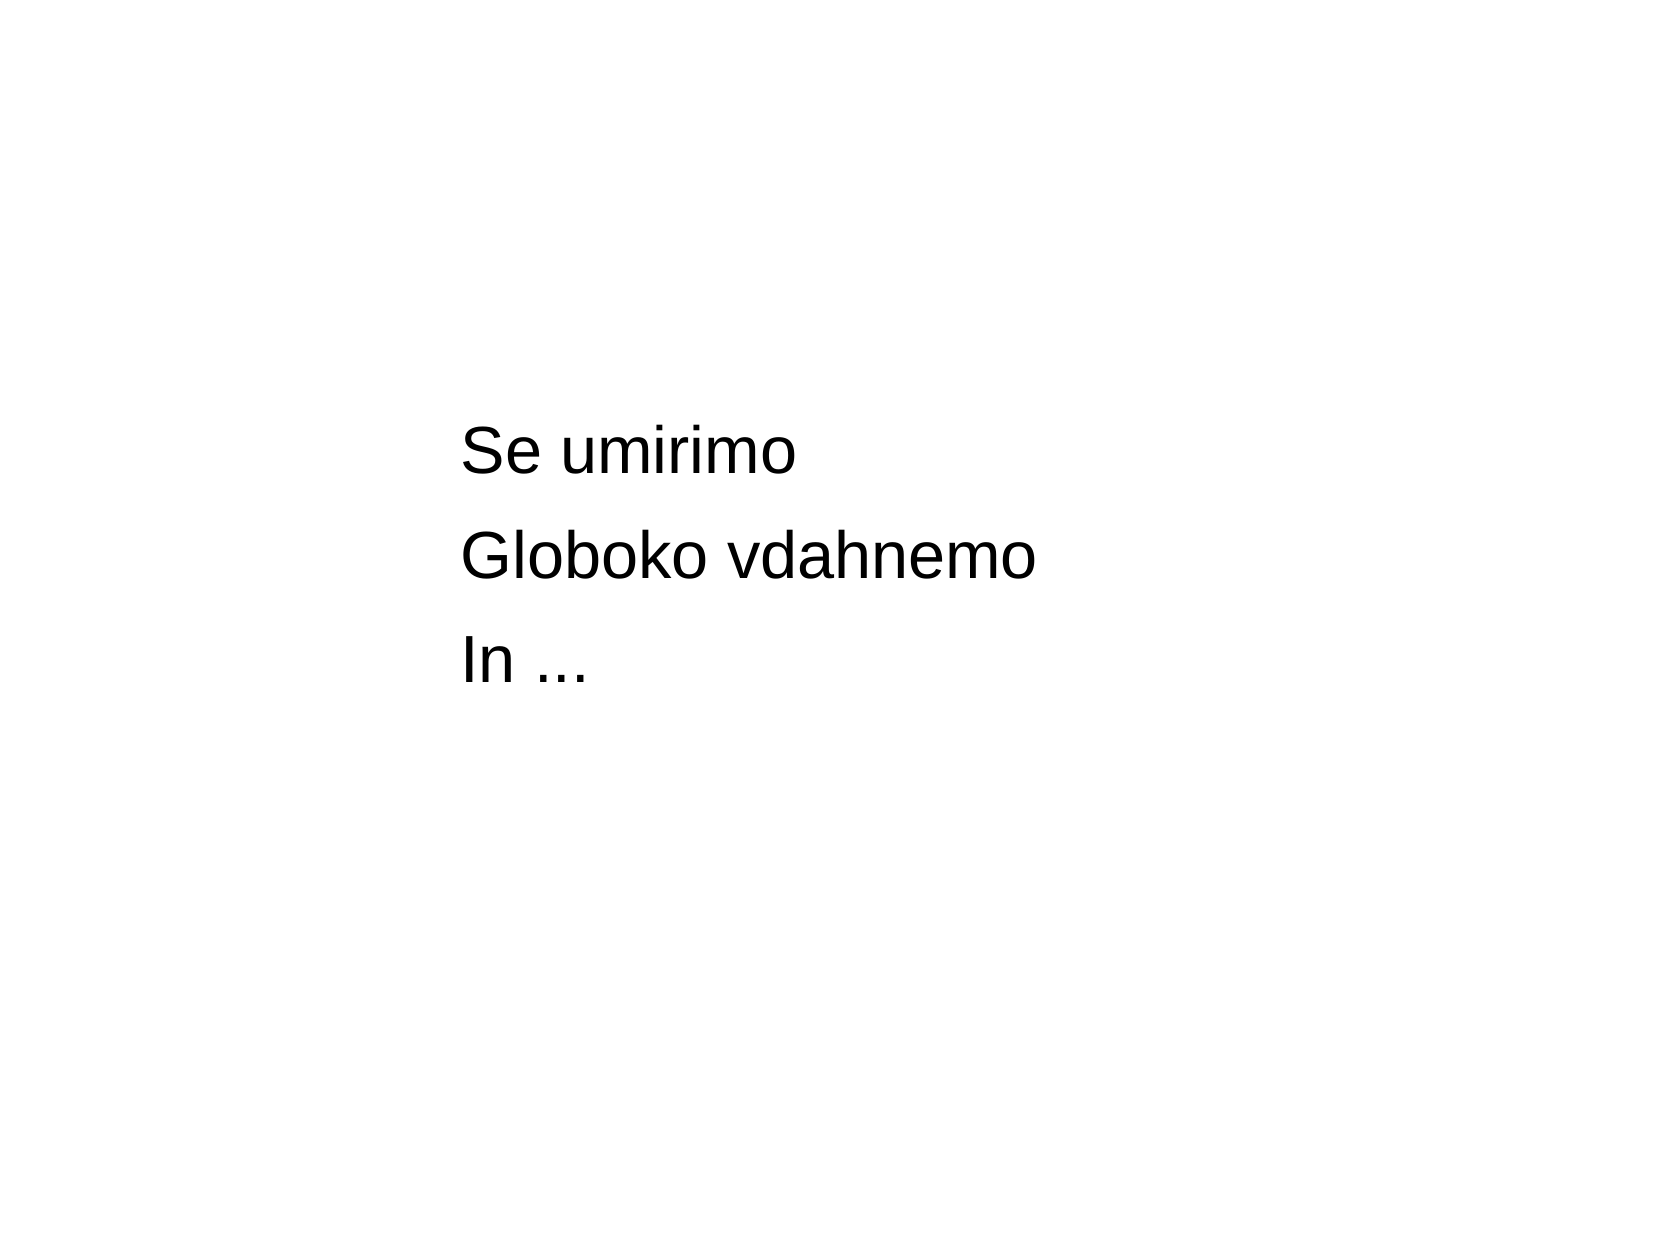

# Se umirimo
Globoko vdahnemo
In ...